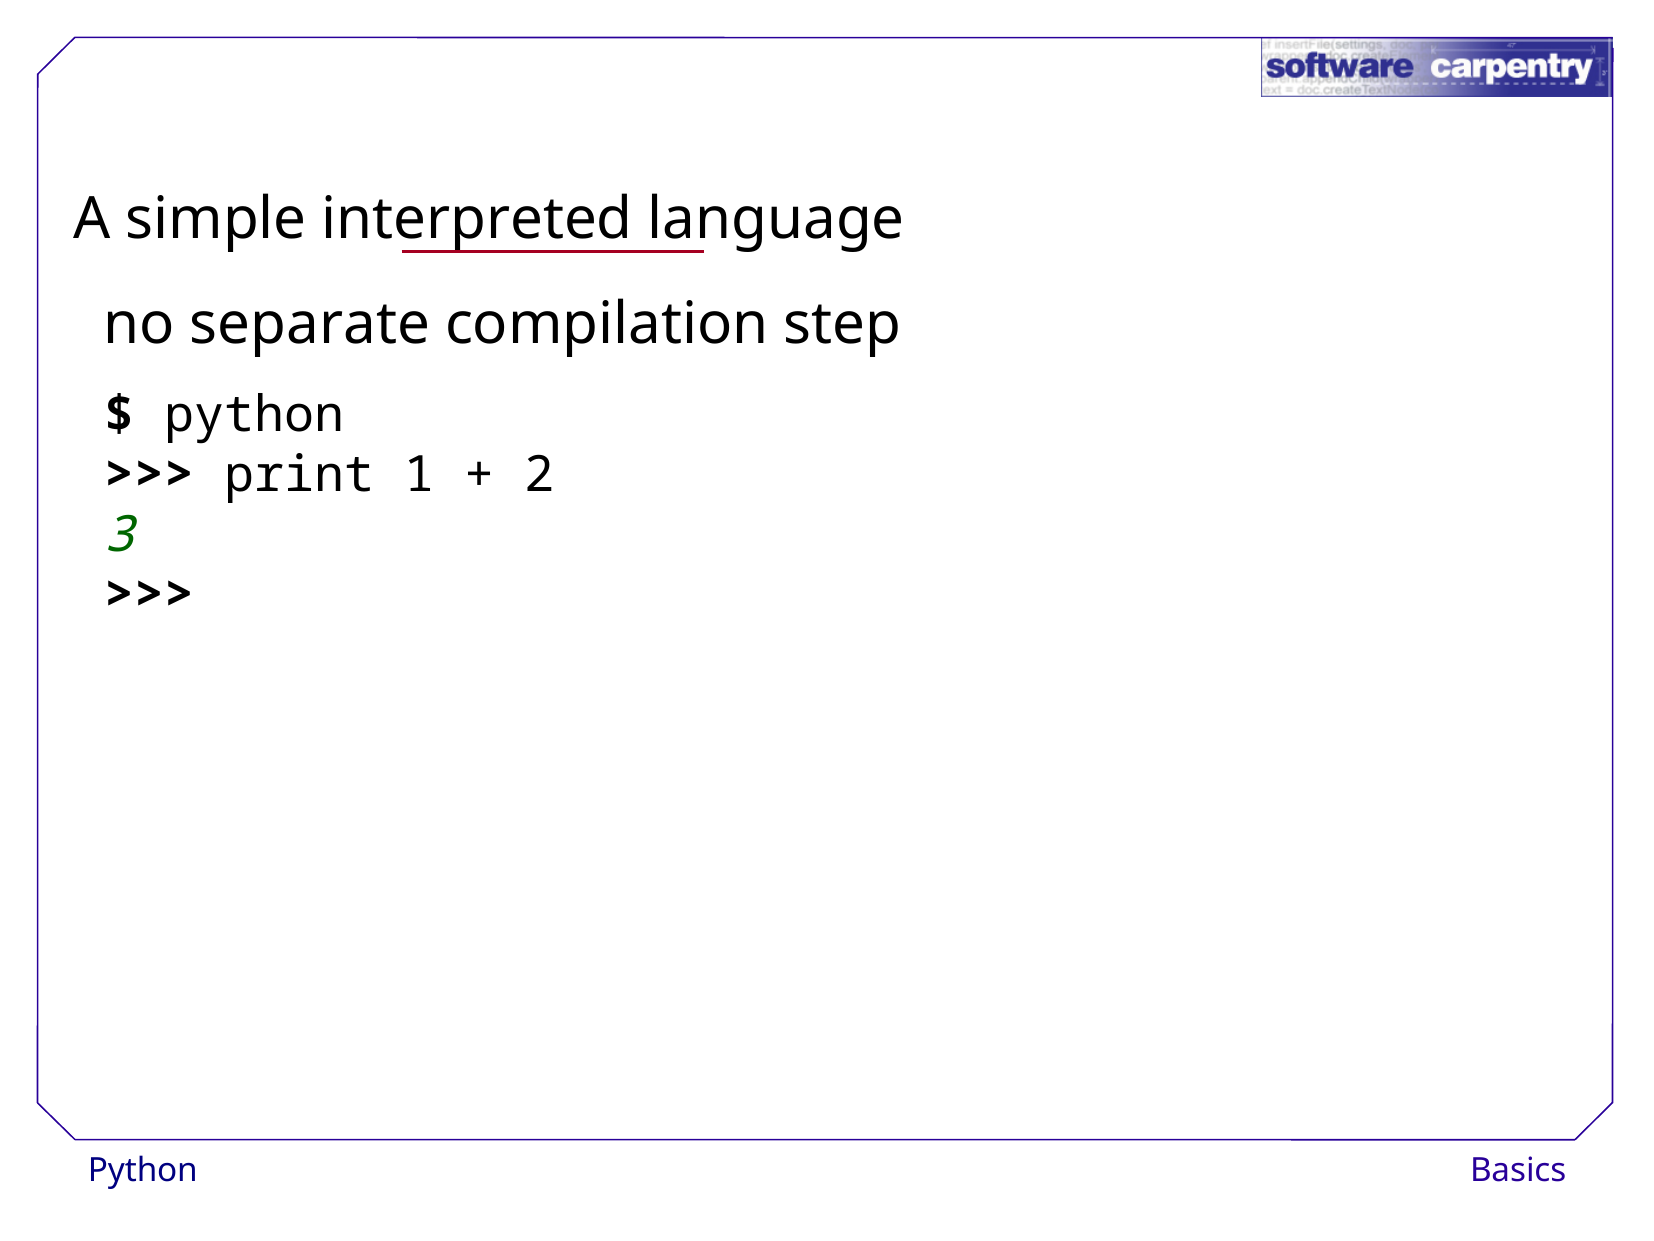

A simple interpreted language
 no separate compilation step
$ python
>>> print 1 + 2
3
>>>